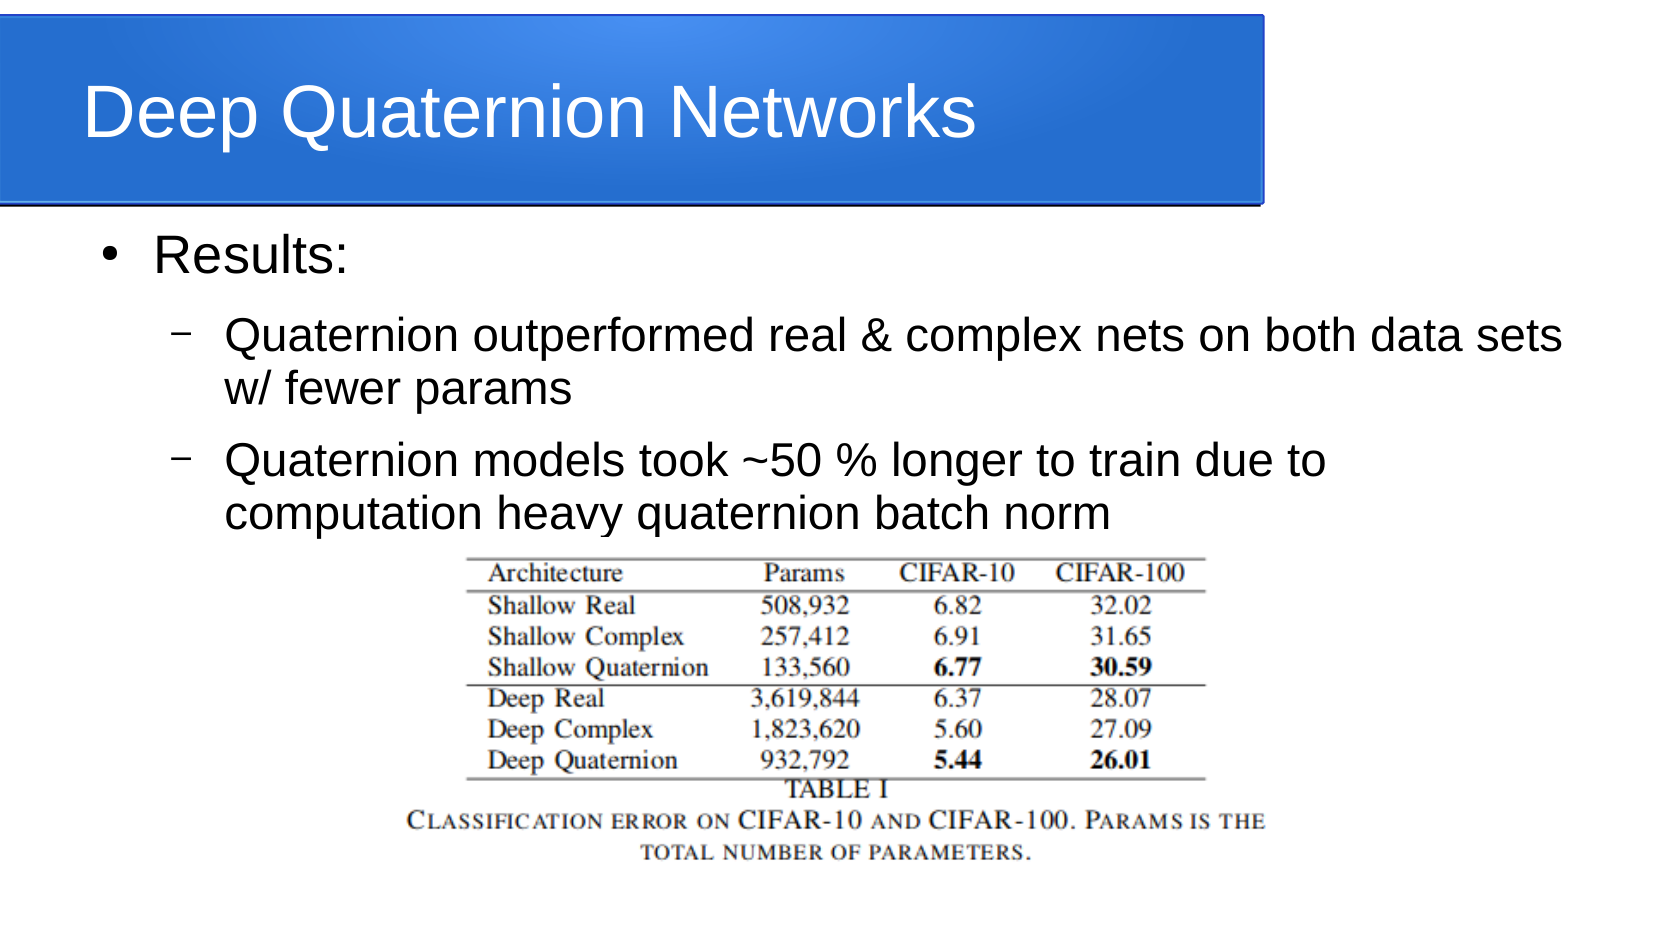

# Deep Quaternion Networks
Results:
Quaternion outperformed real & complex nets on both data sets w/ fewer params
Quaternion models took ~50 % longer to train due to computation heavy quaternion batch norm